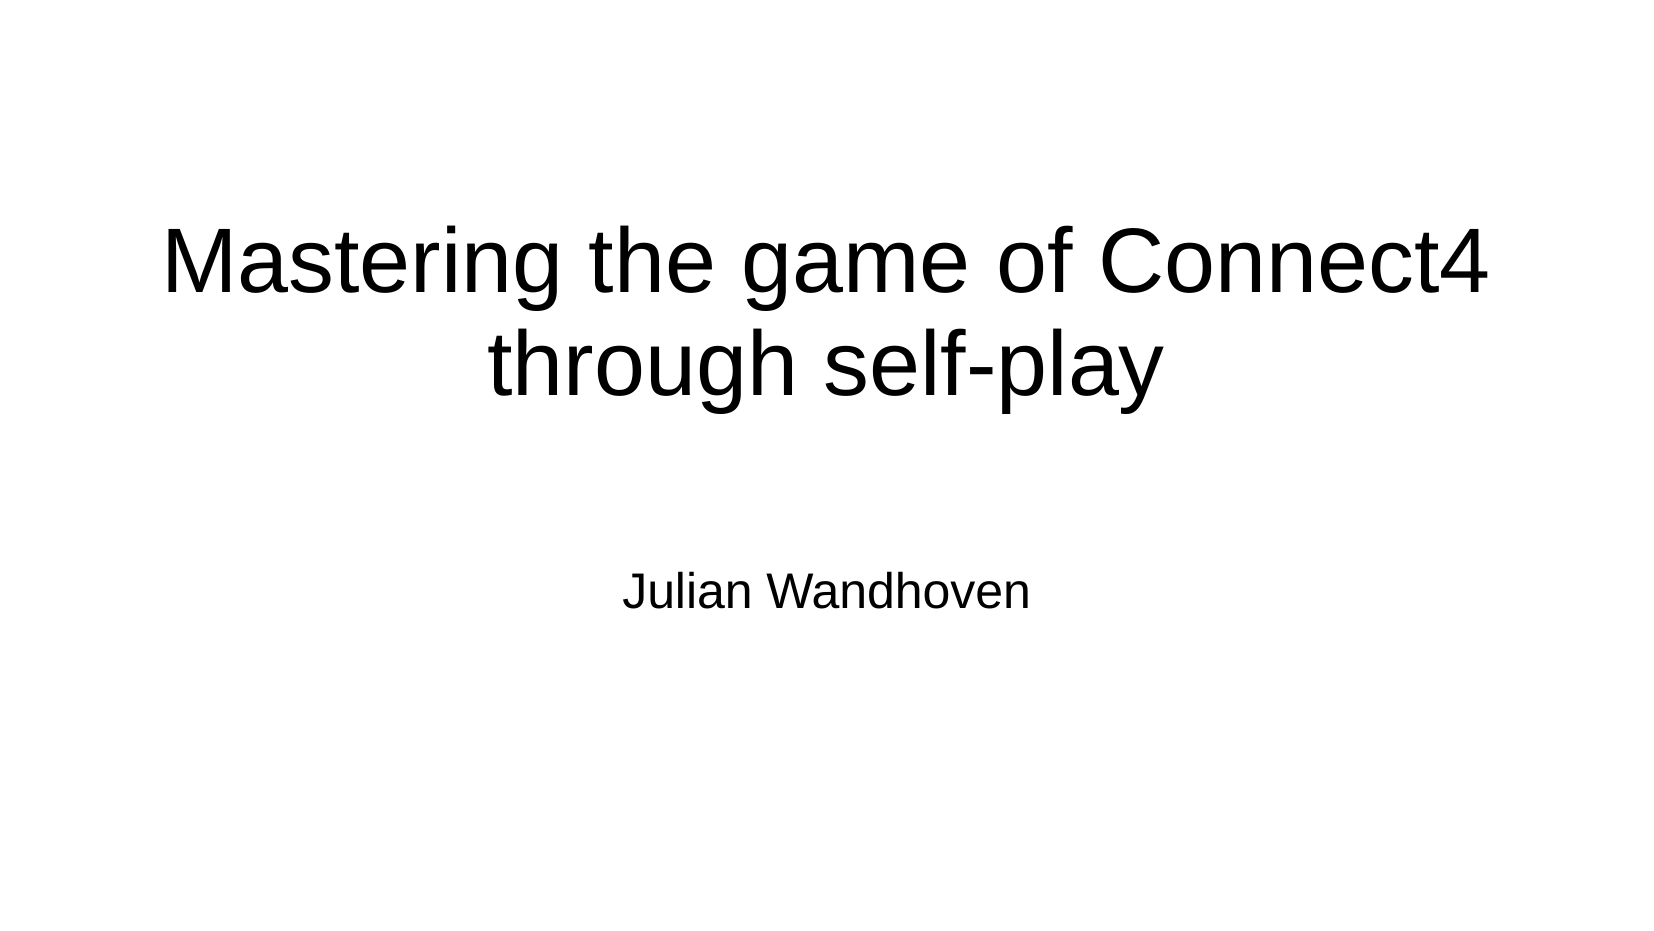

# Mastering the game of Connect4 through self-play
Julian Wandhoven